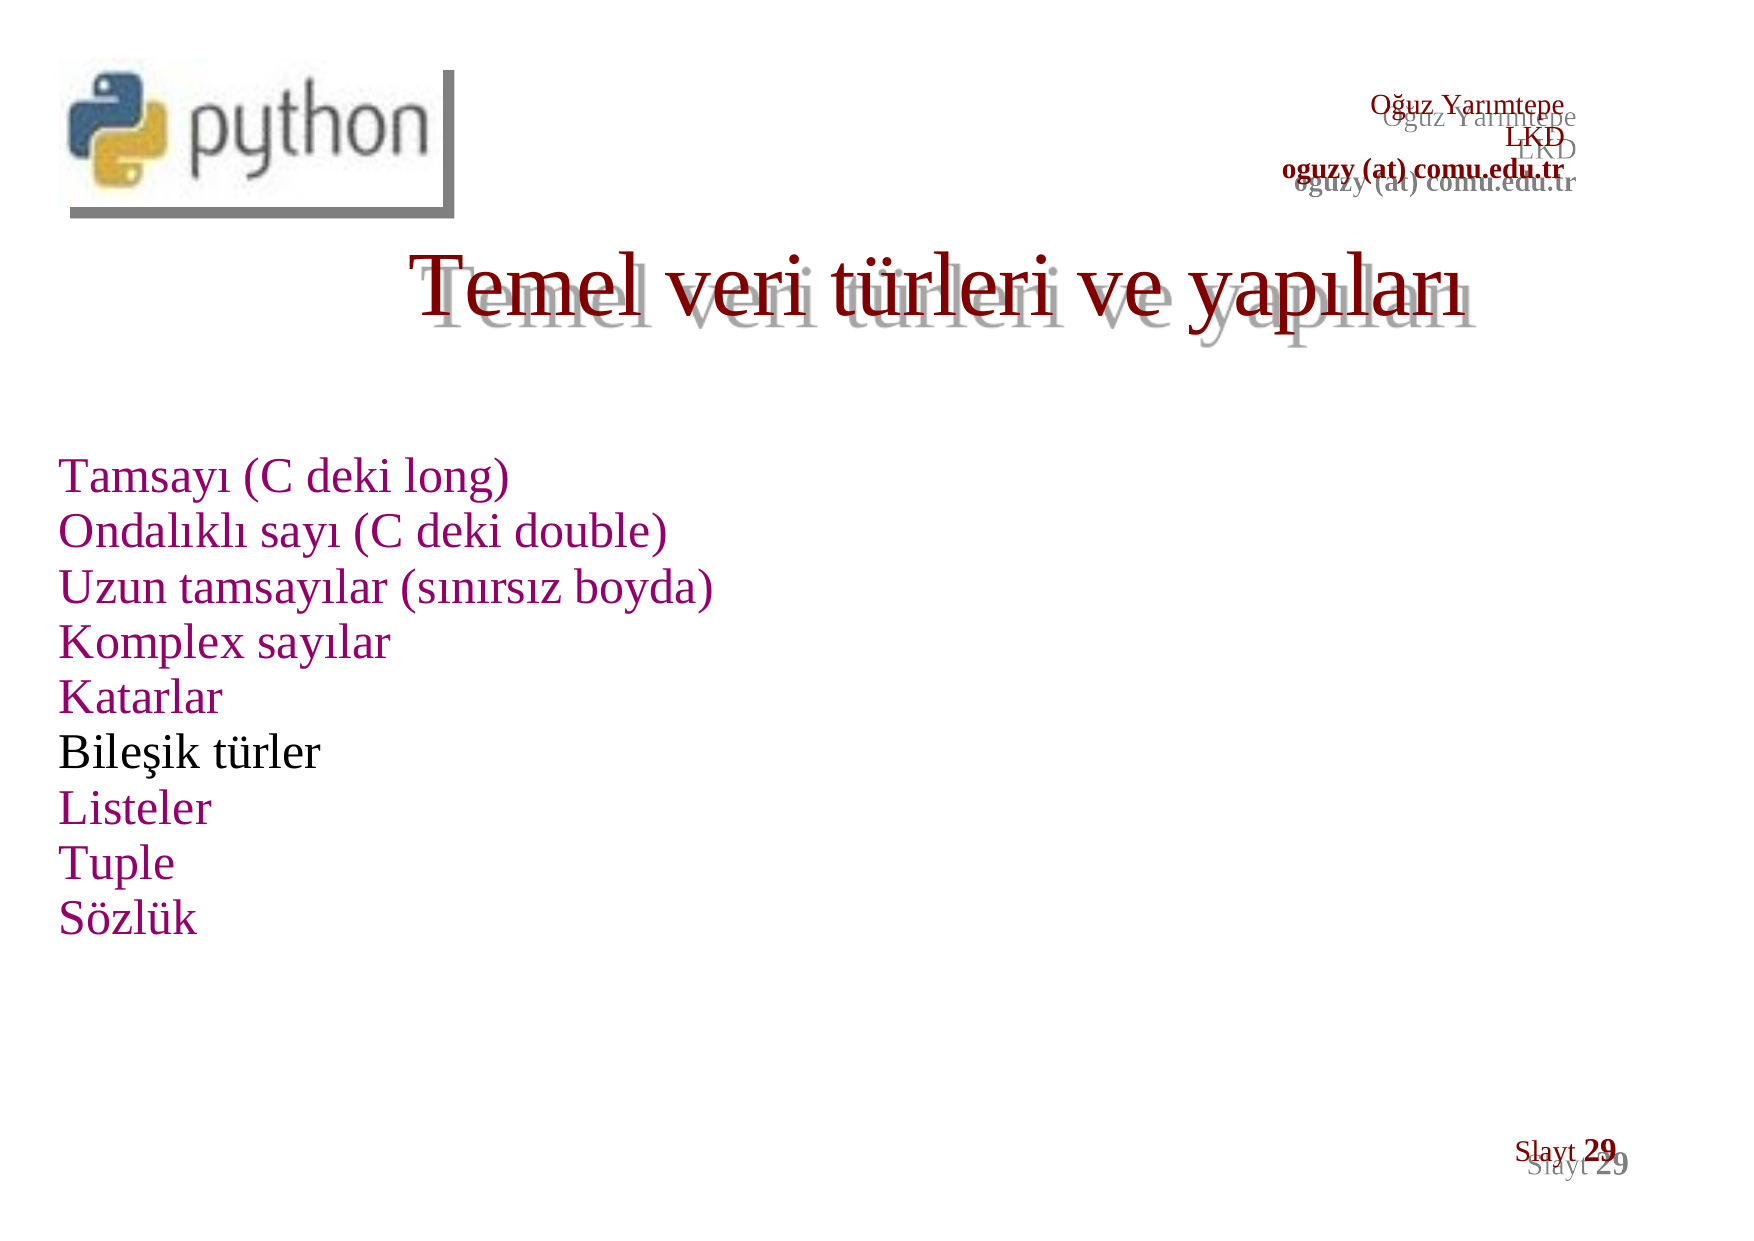

# Temel veri türleri ve yapıları
Tamsayı (C deki long)
Ondalıklı sayı (C deki double)
Uzun tamsayılar (sınırsız boyda)
Komplex sayılar
Katarlar
Bileşik türler
Listeler
Tuple
Sözlük